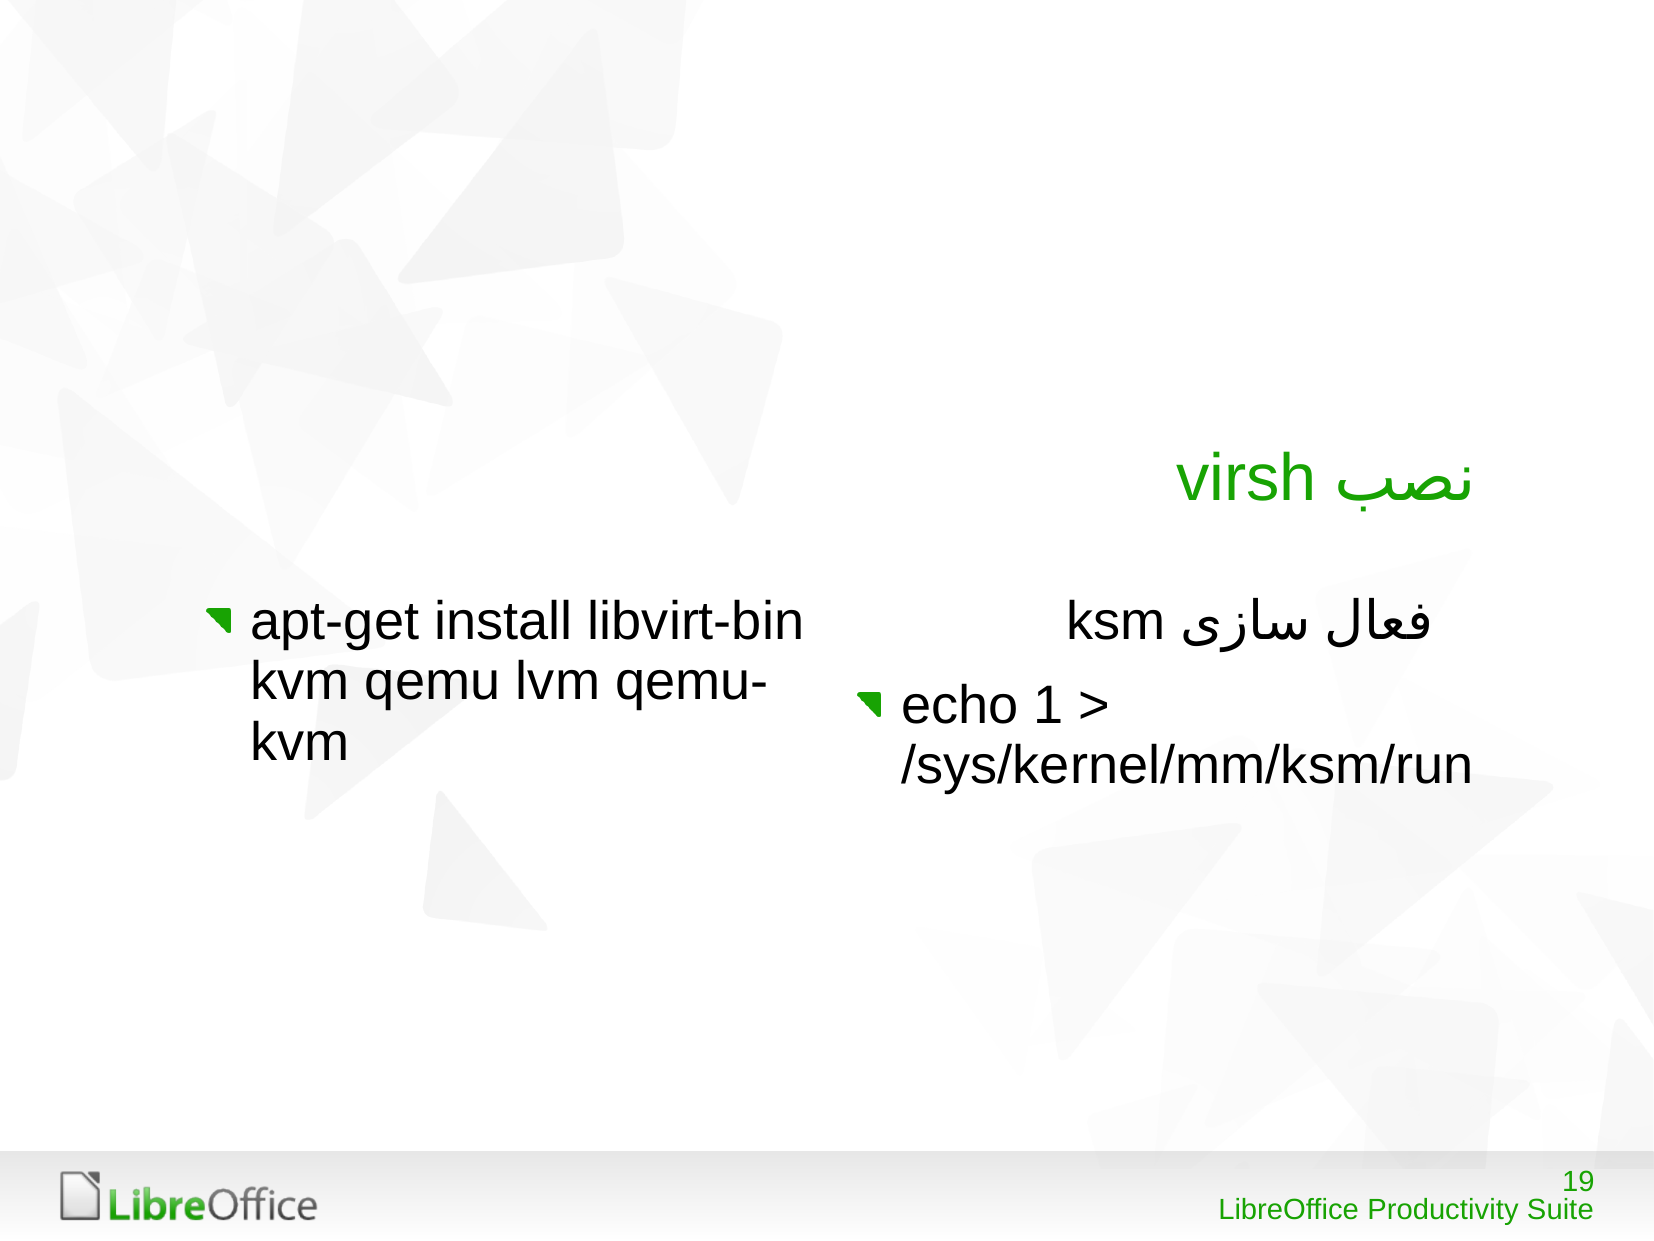

# نصب virsh
apt-get install libvirt-bin kvm qemu lvm qemu-kvm
فعال سازی ksm
echo 1 > /sys/kernel/mm/ksm/run
19
LibreOffice Productivity Suite